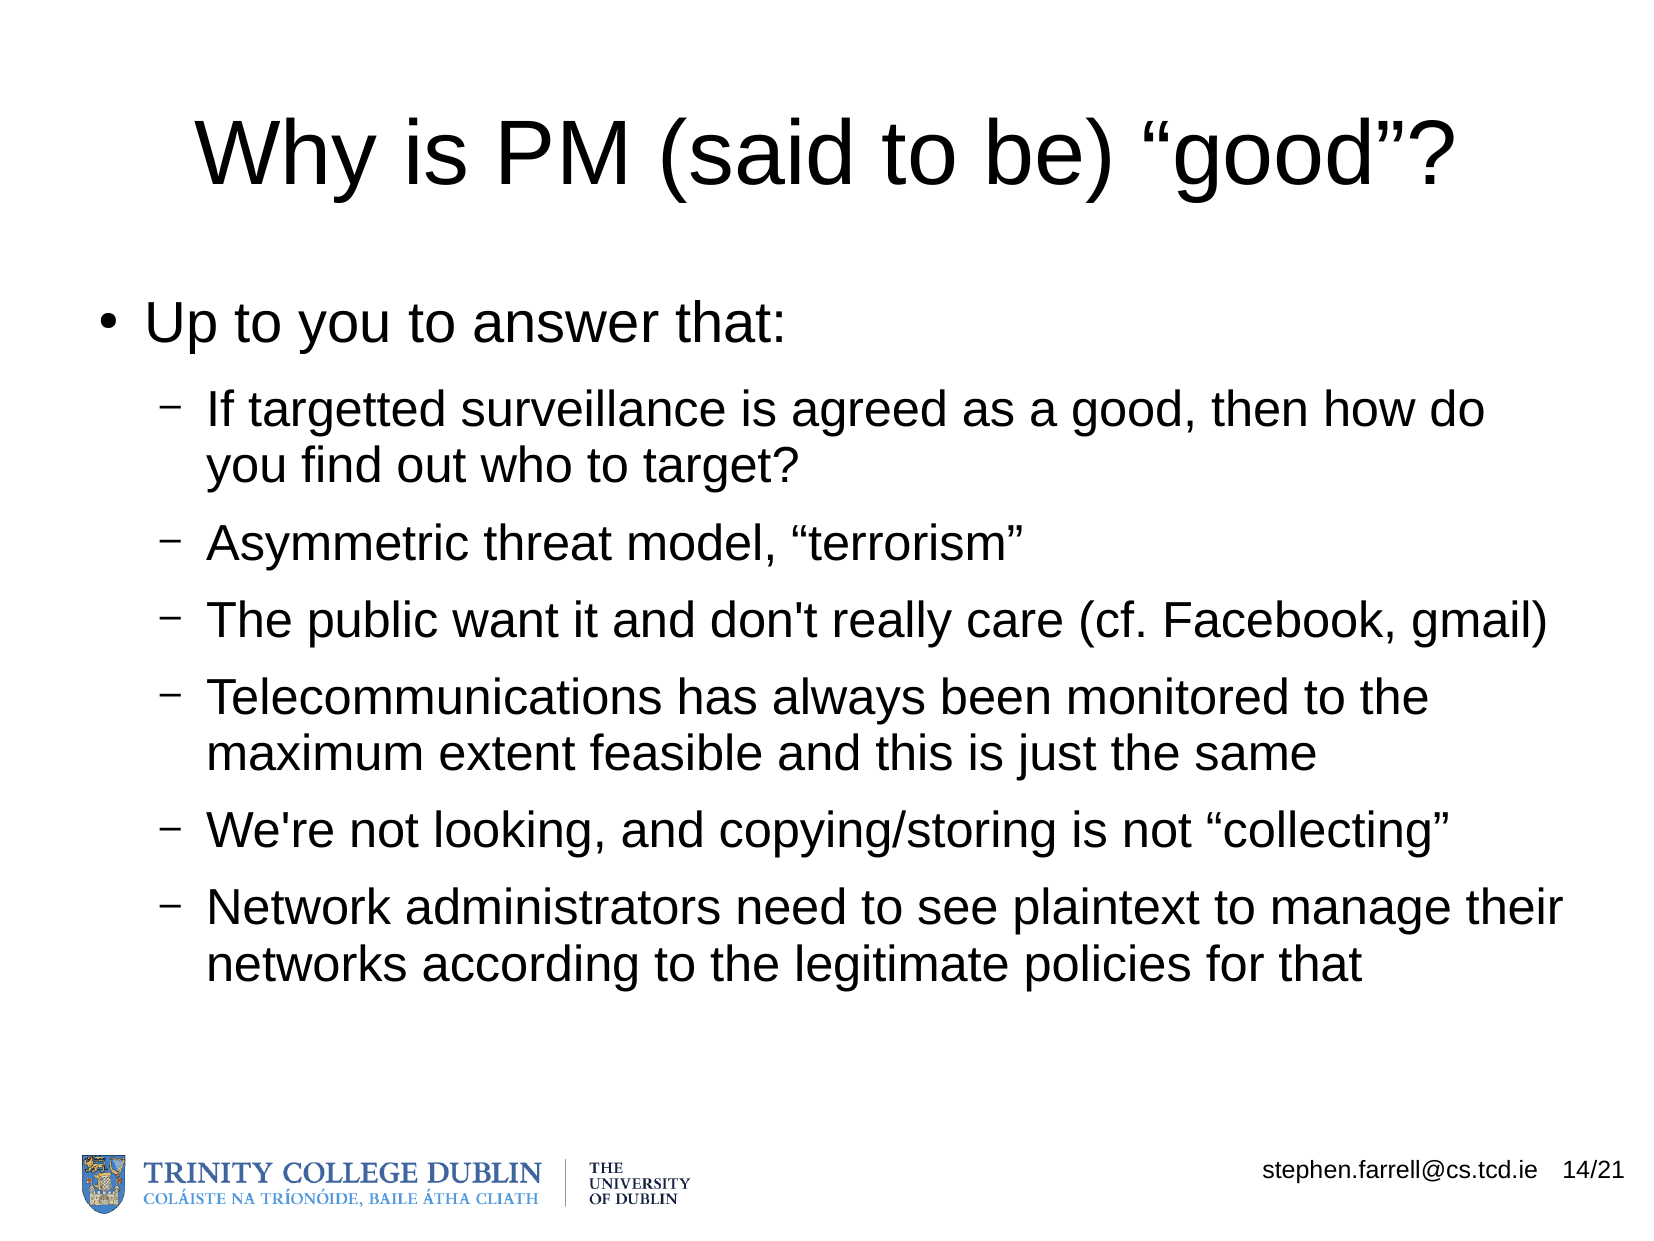

# Why is PM (said to be) “good”?
Up to you to answer that:
If targetted surveillance is agreed as a good, then how do you find out who to target?
Asymmetric threat model, “terrorism”
The public want it and don't really care (cf. Facebook, gmail)
Telecommunications has always been monitored to the maximum extent feasible and this is just the same
We're not looking, and copying/storing is not “collecting”
Network administrators need to see plaintext to manage their networks according to the legitimate policies for that